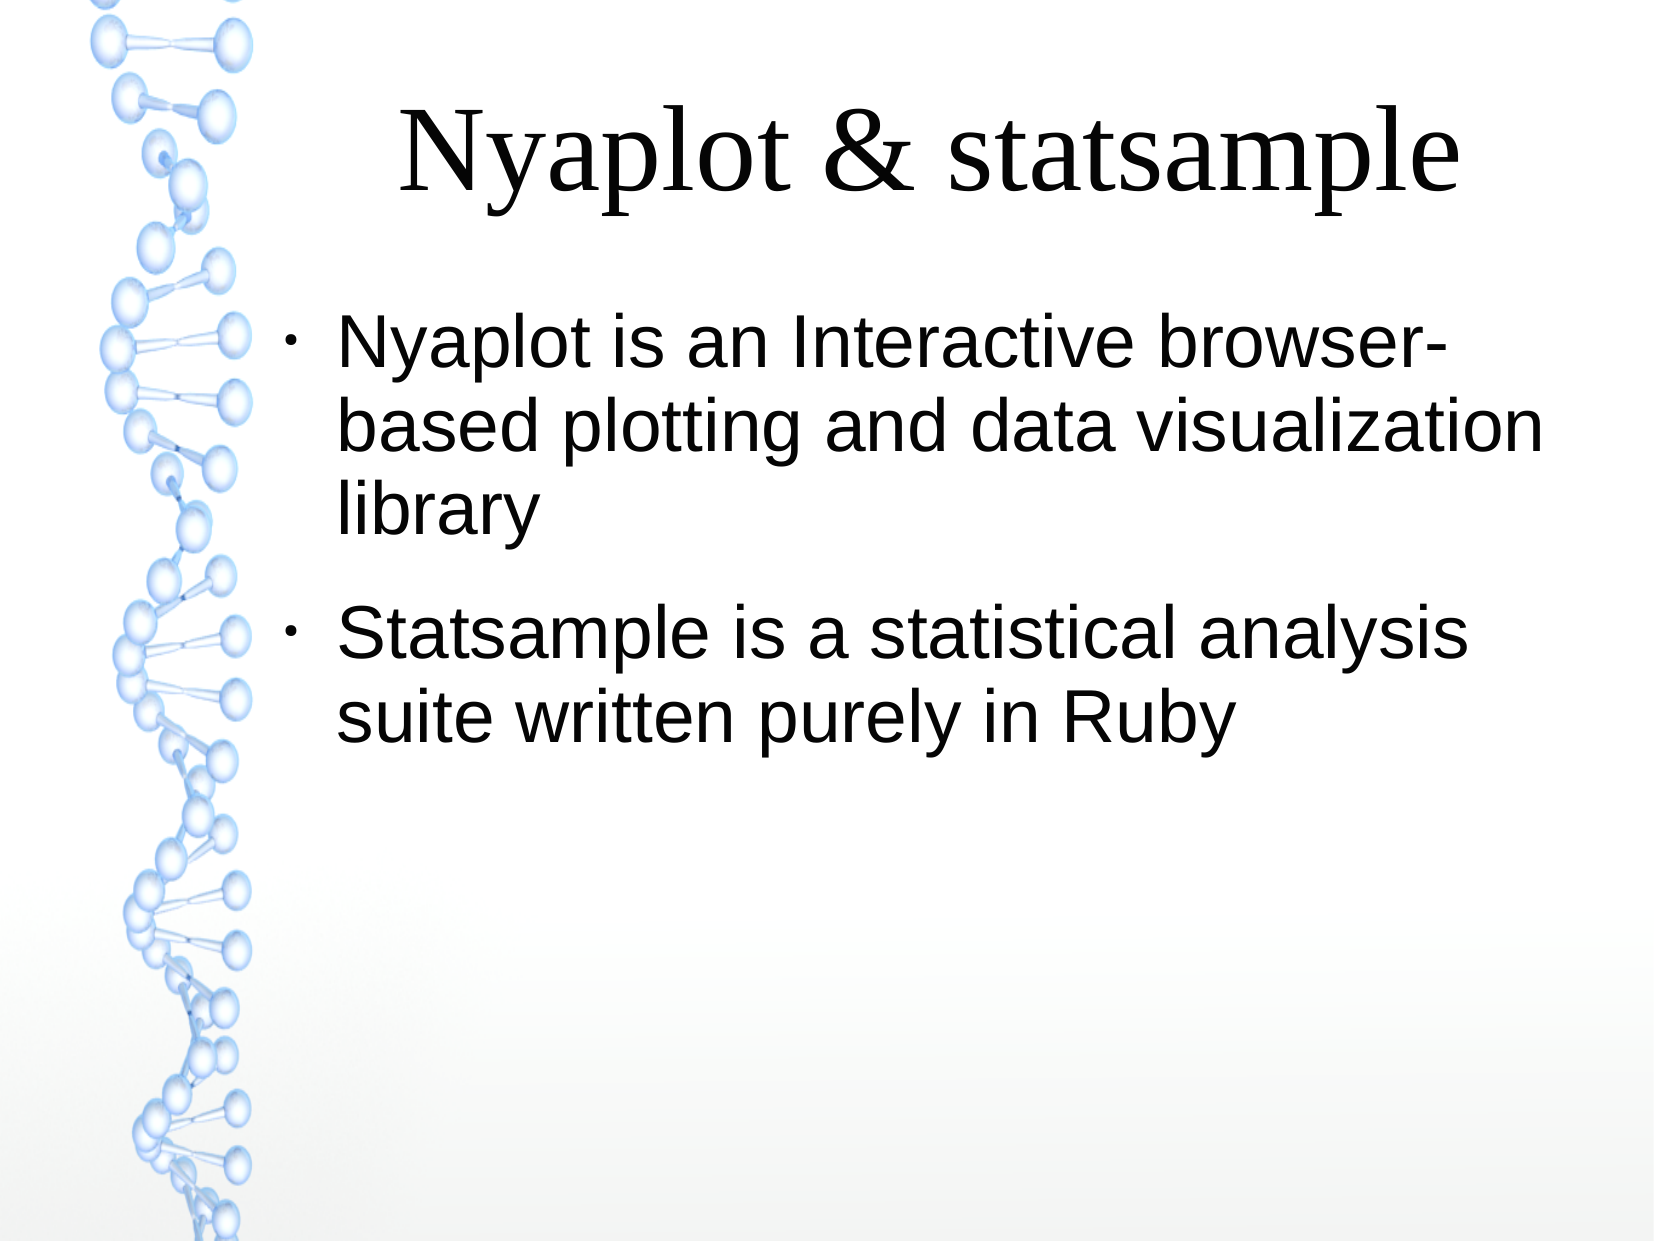

# Nyaplot & statsample
Nyaplot is an Interactive browser-based plotting and data visualization library
Statsample is a statistical analysis suite written purely in Ruby